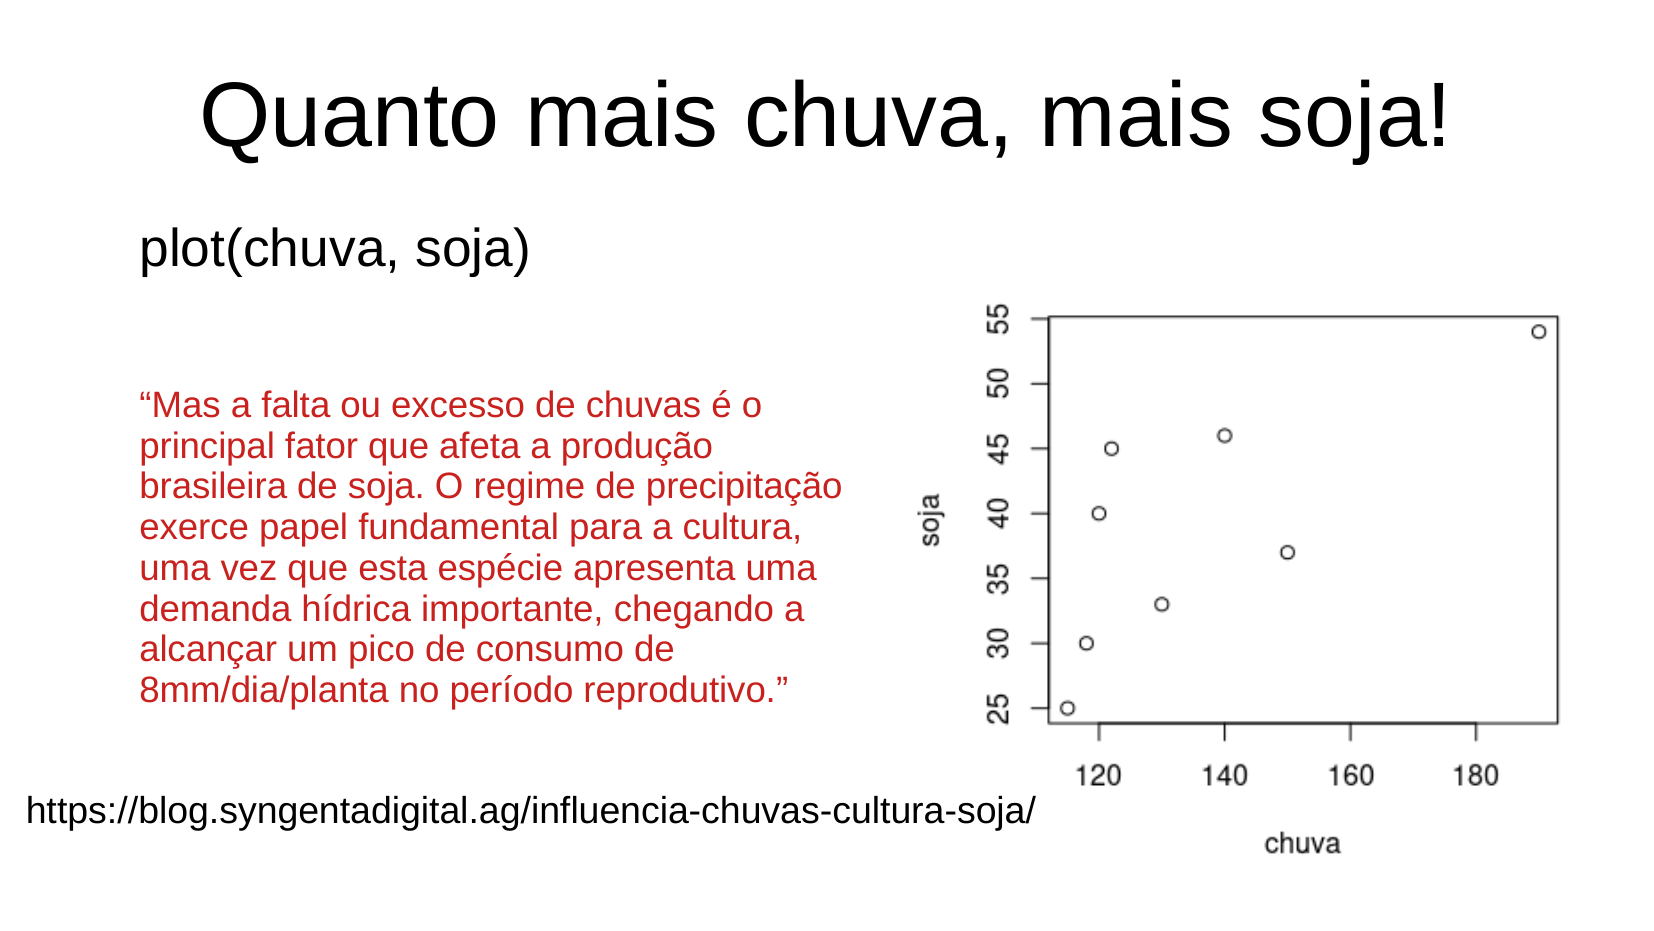

# Quanto mais chuva, mais soja!
plot(chuva, soja)
“Mas a falta ou excesso de chuvas é o principal fator que afeta a produção brasileira de soja. O regime de precipitação exerce papel fundamental para a cultura, uma vez que esta espécie apresenta uma demanda hídrica importante, chegando a alcançar um pico de consumo de 8mm/dia/planta no período reprodutivo.”
https://blog.syngentadigital.ag/influencia-chuvas-cultura-soja/